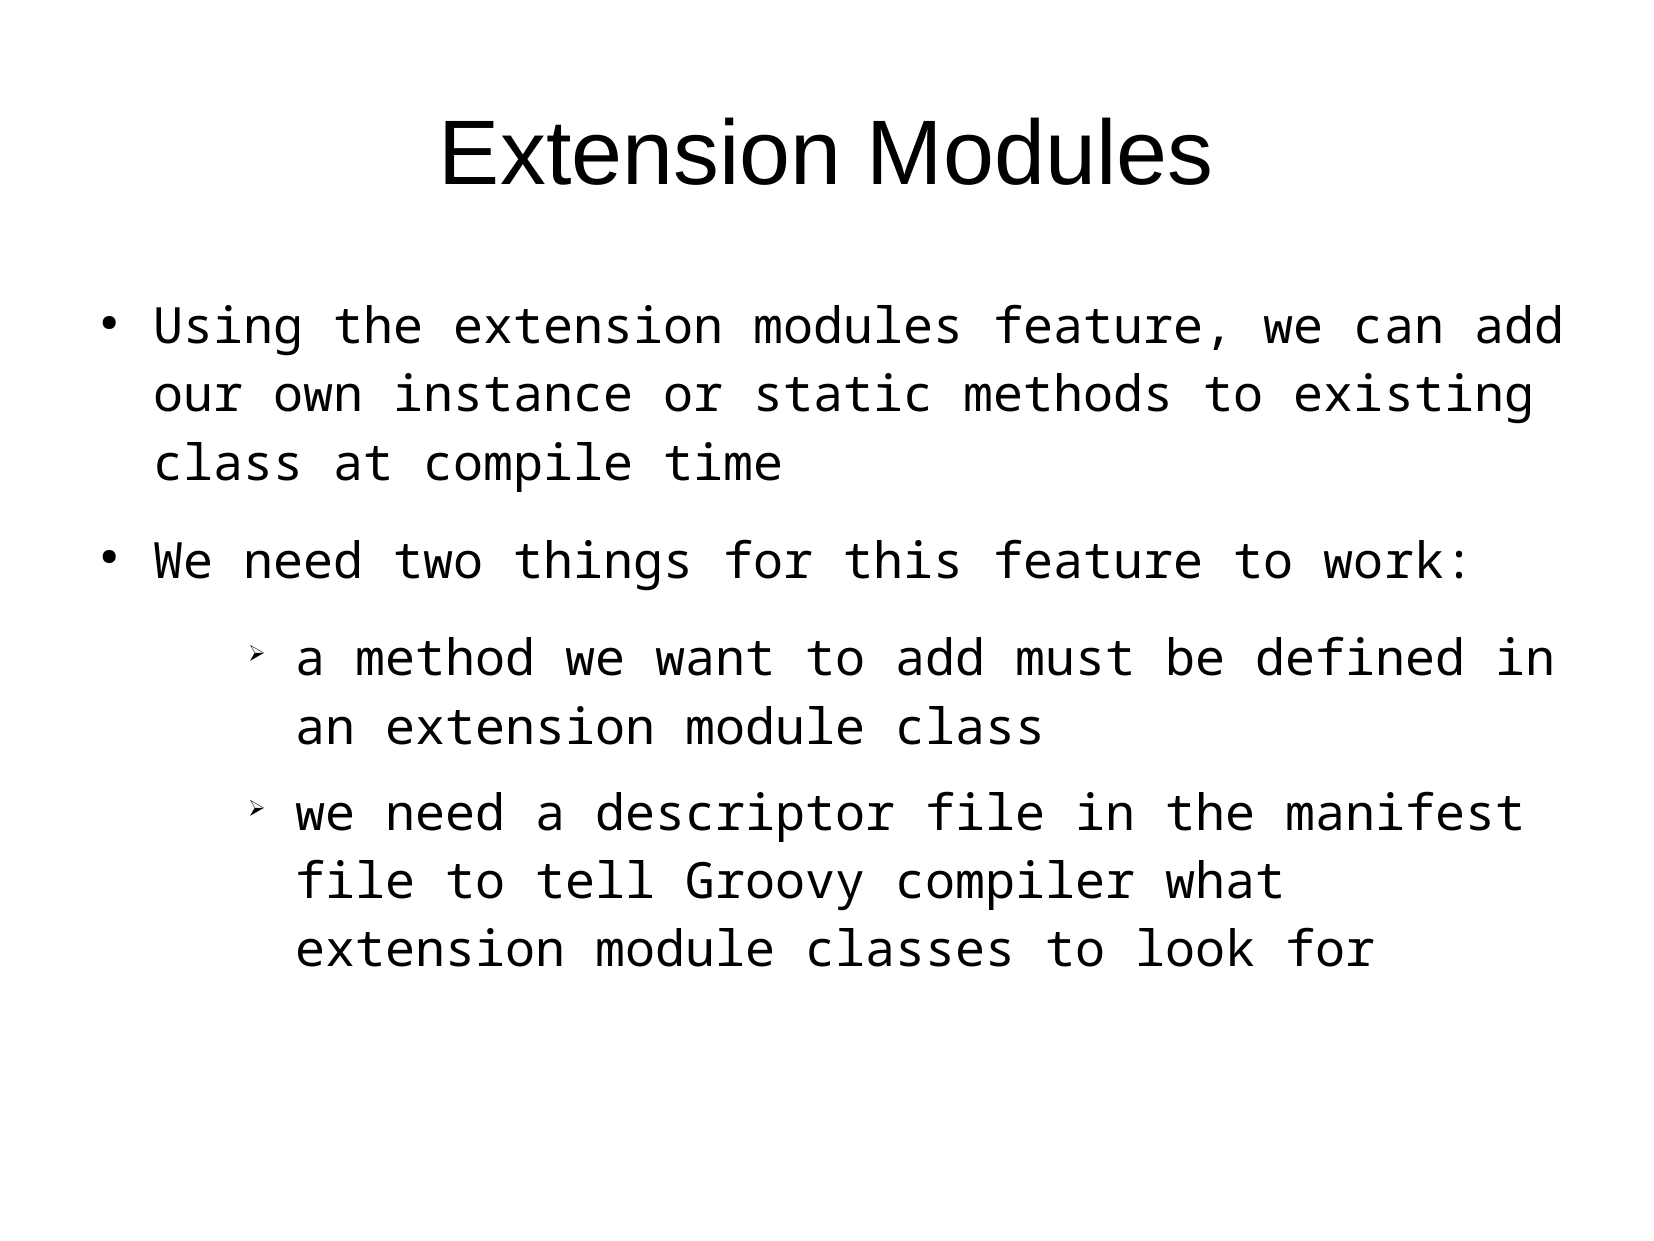

# Extension Modules
Using the extension modules feature, we can add our own instance or static methods to existing class at compile time
We need two things for this feature to work:
a method we want to add must be defined in an extension module class
we need a descriptor file in the manifest file to tell Groovy compiler what extension module classes to look for